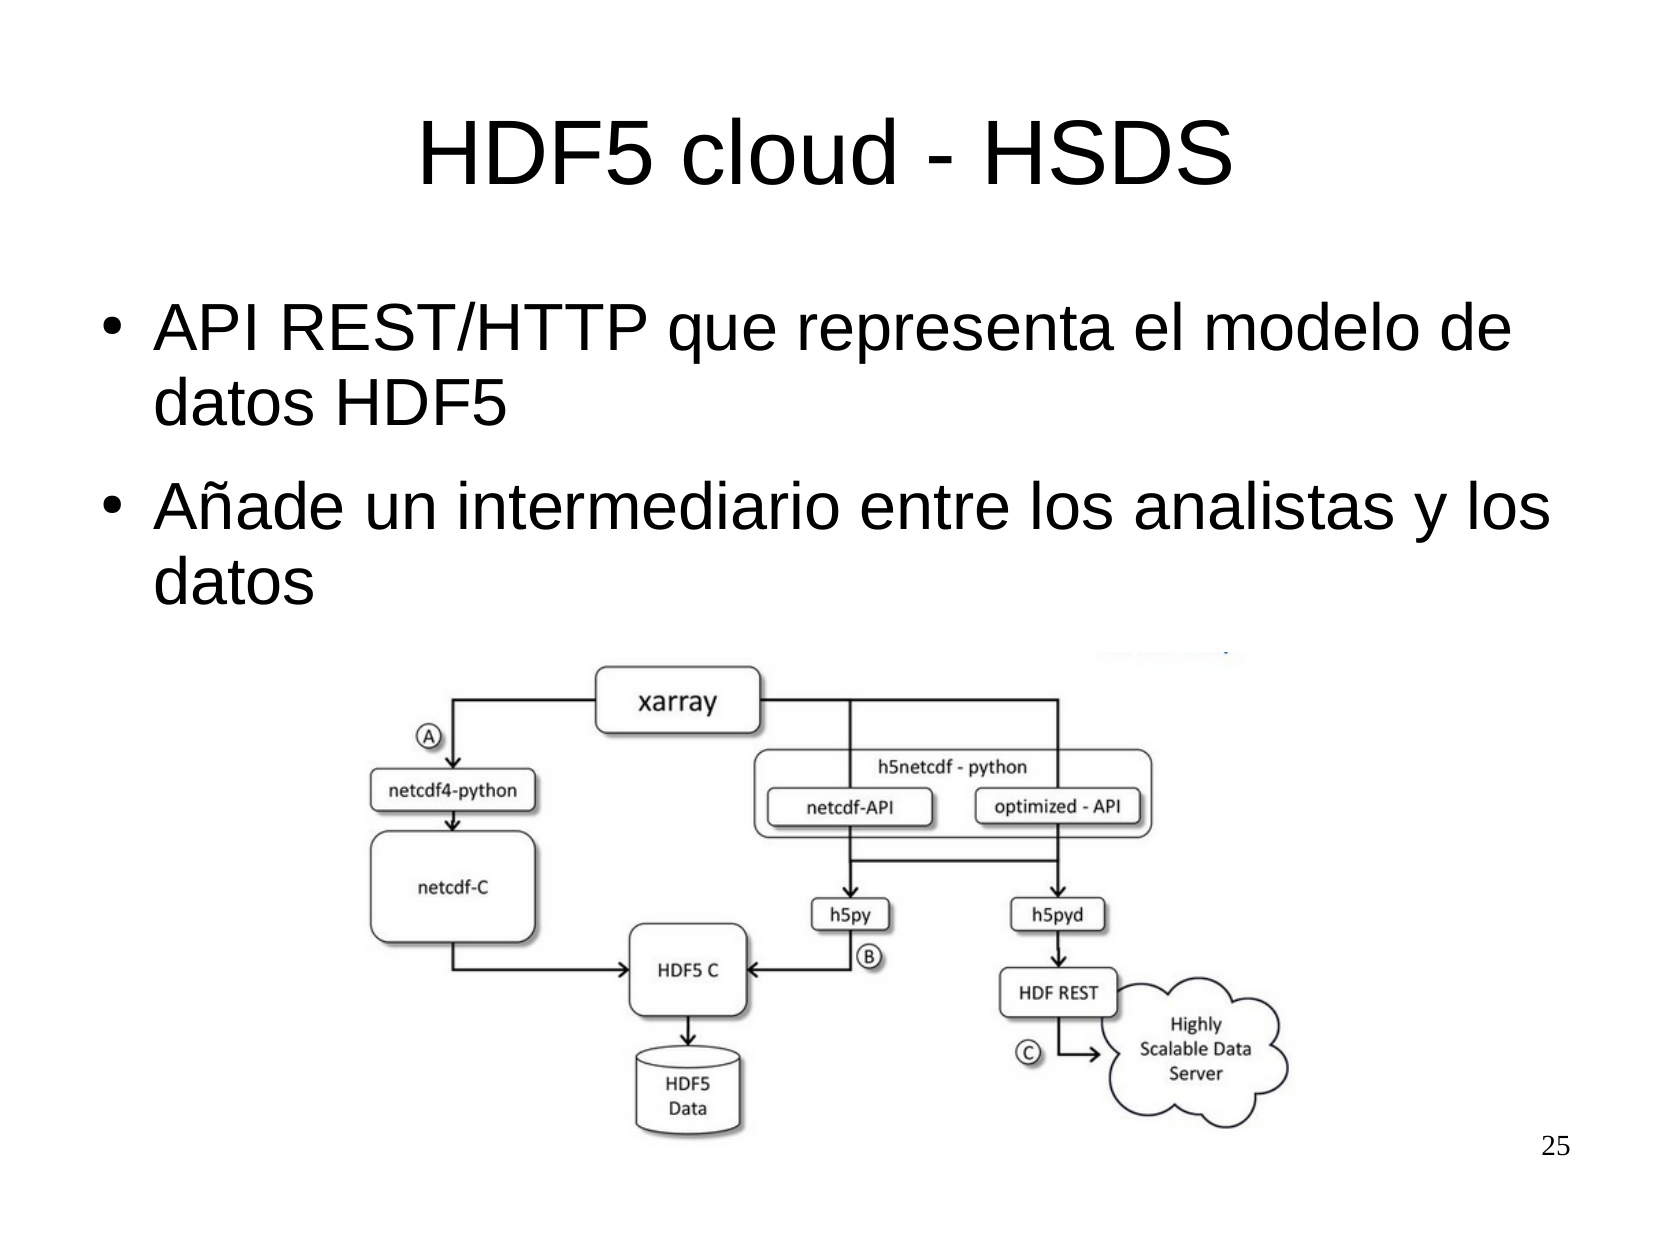

# HDF5 cloud - HSDS
API REST/HTTP que representa el modelo de datos HDF5
Añade un intermediario entre los analistas y los datos
25